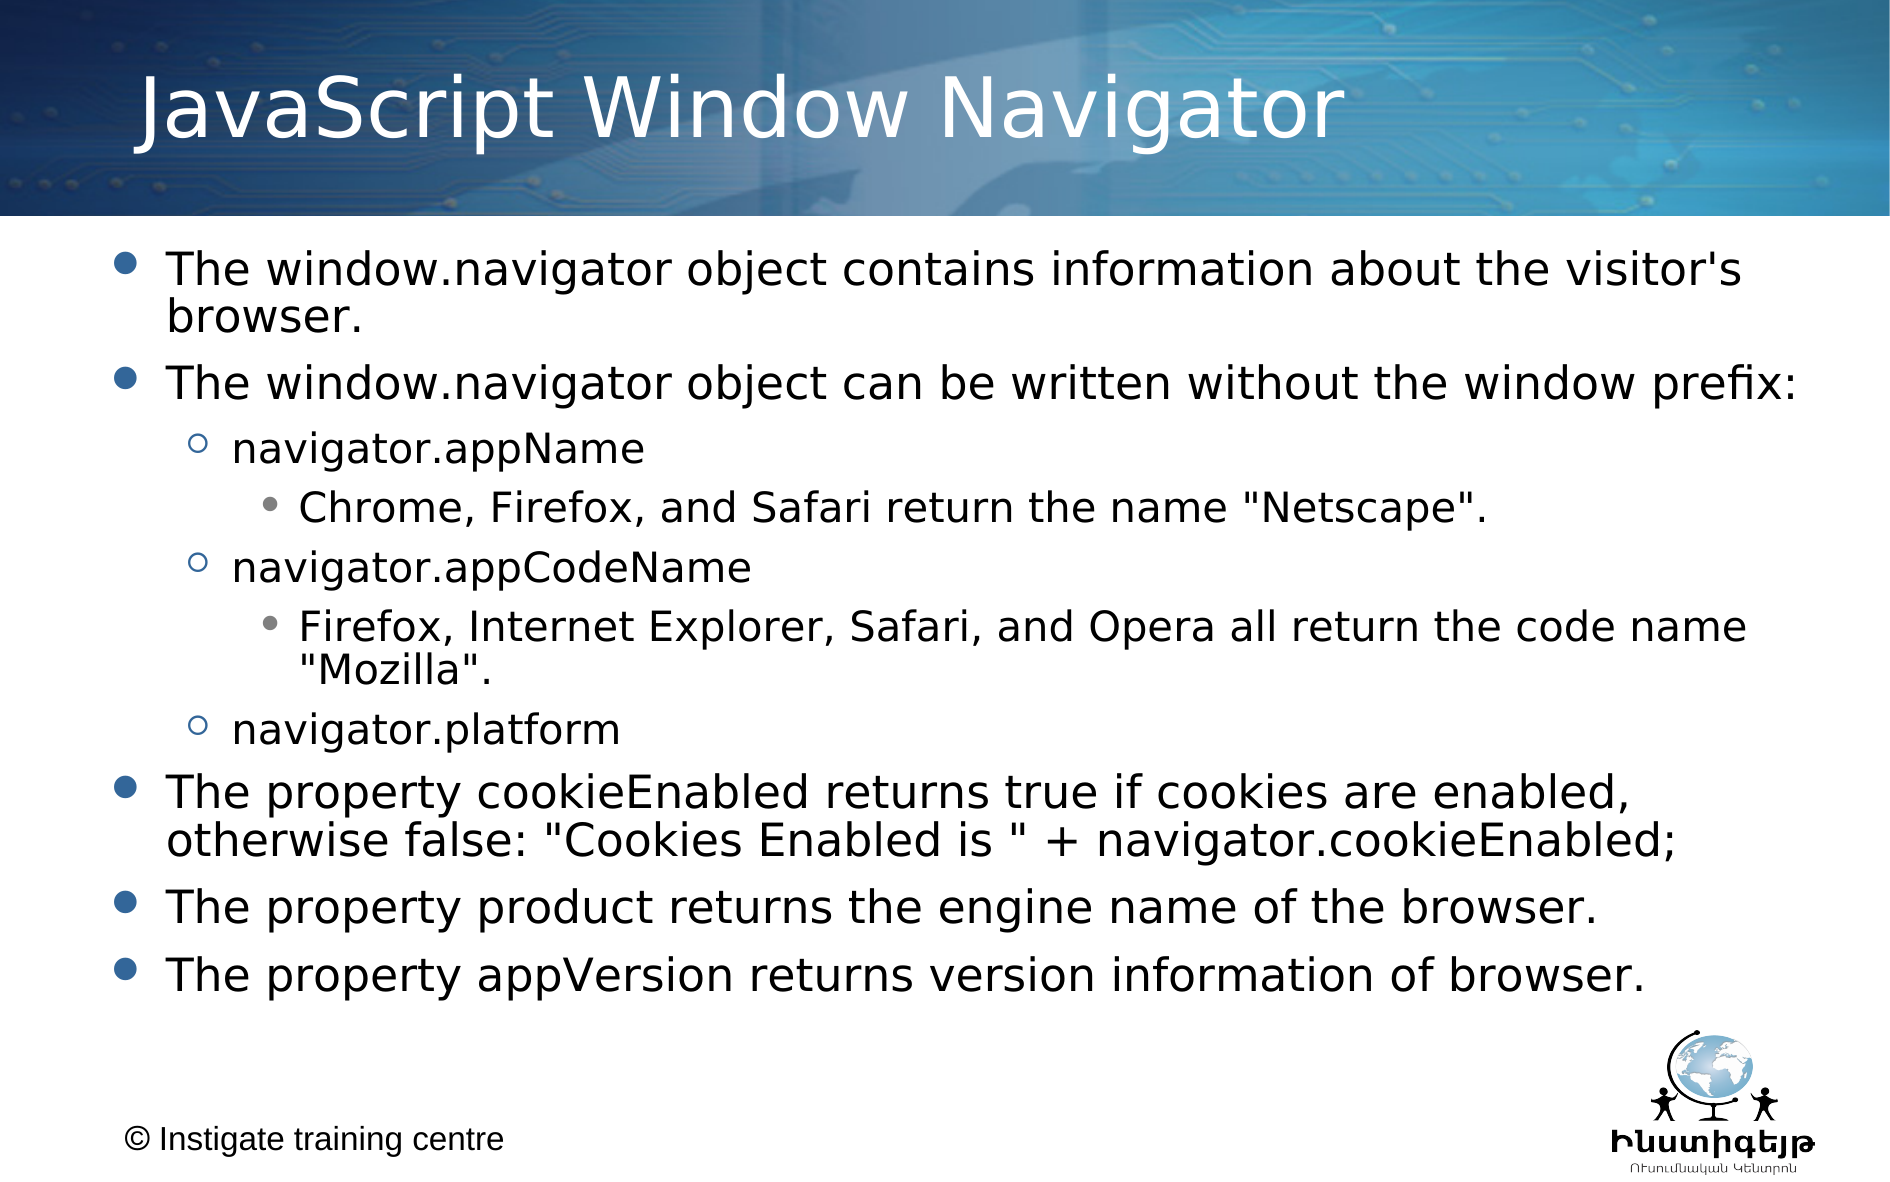

JavaScript Window Navigator
# The window.navigator object contains information about the visitor's browser.
The window.navigator object can be written without the window prefix:
navigator.appName
Chrome, Firefox, and Safari return the name "Netscape".
navigator.appCodeName
Firefox, Internet Explorer, Safari, and Opera all return the code name "Mozilla".
navigator.platform
The property cookieEnabled returns true if cookies are enabled, otherwise false: "Cookies Enabled is " + navigator.cookieEnabled;
The property product returns the engine name of the browser.
The property appVersion returns version information of browser.